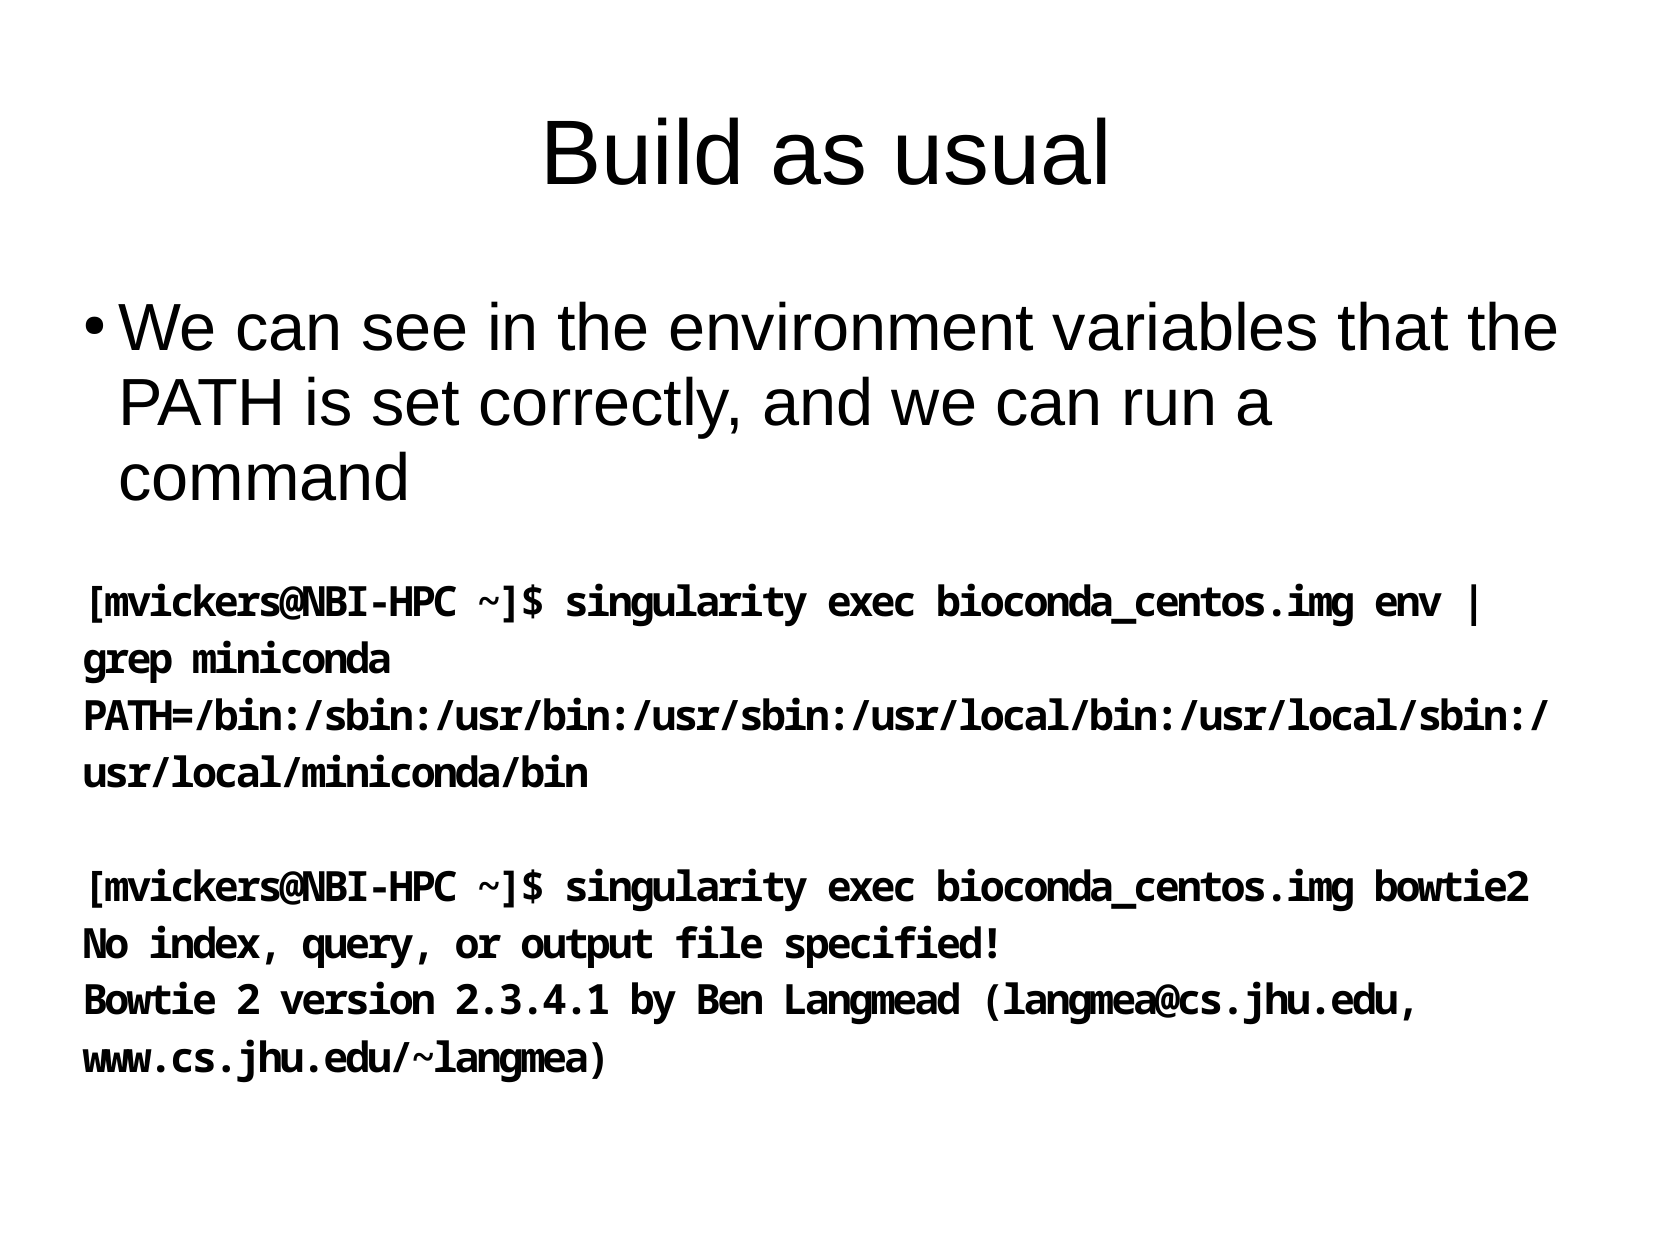

# Build as usual
We can see in the environment variables that the PATH is set correctly, and we can run a command
[mvickers@NBI-HPC ~]$ singularity exec bioconda_centos.img env | grep miniconda
PATH=/bin:/sbin:/usr/bin:/usr/sbin:/usr/local/bin:/usr/local/sbin:/usr/local/miniconda/bin
[mvickers@NBI-HPC ~]$ singularity exec bioconda_centos.img bowtie2
No index, query, or output file specified!
Bowtie 2 version 2.3.4.1 by Ben Langmead (langmea@cs.jhu.edu, www.cs.jhu.edu/~langmea)